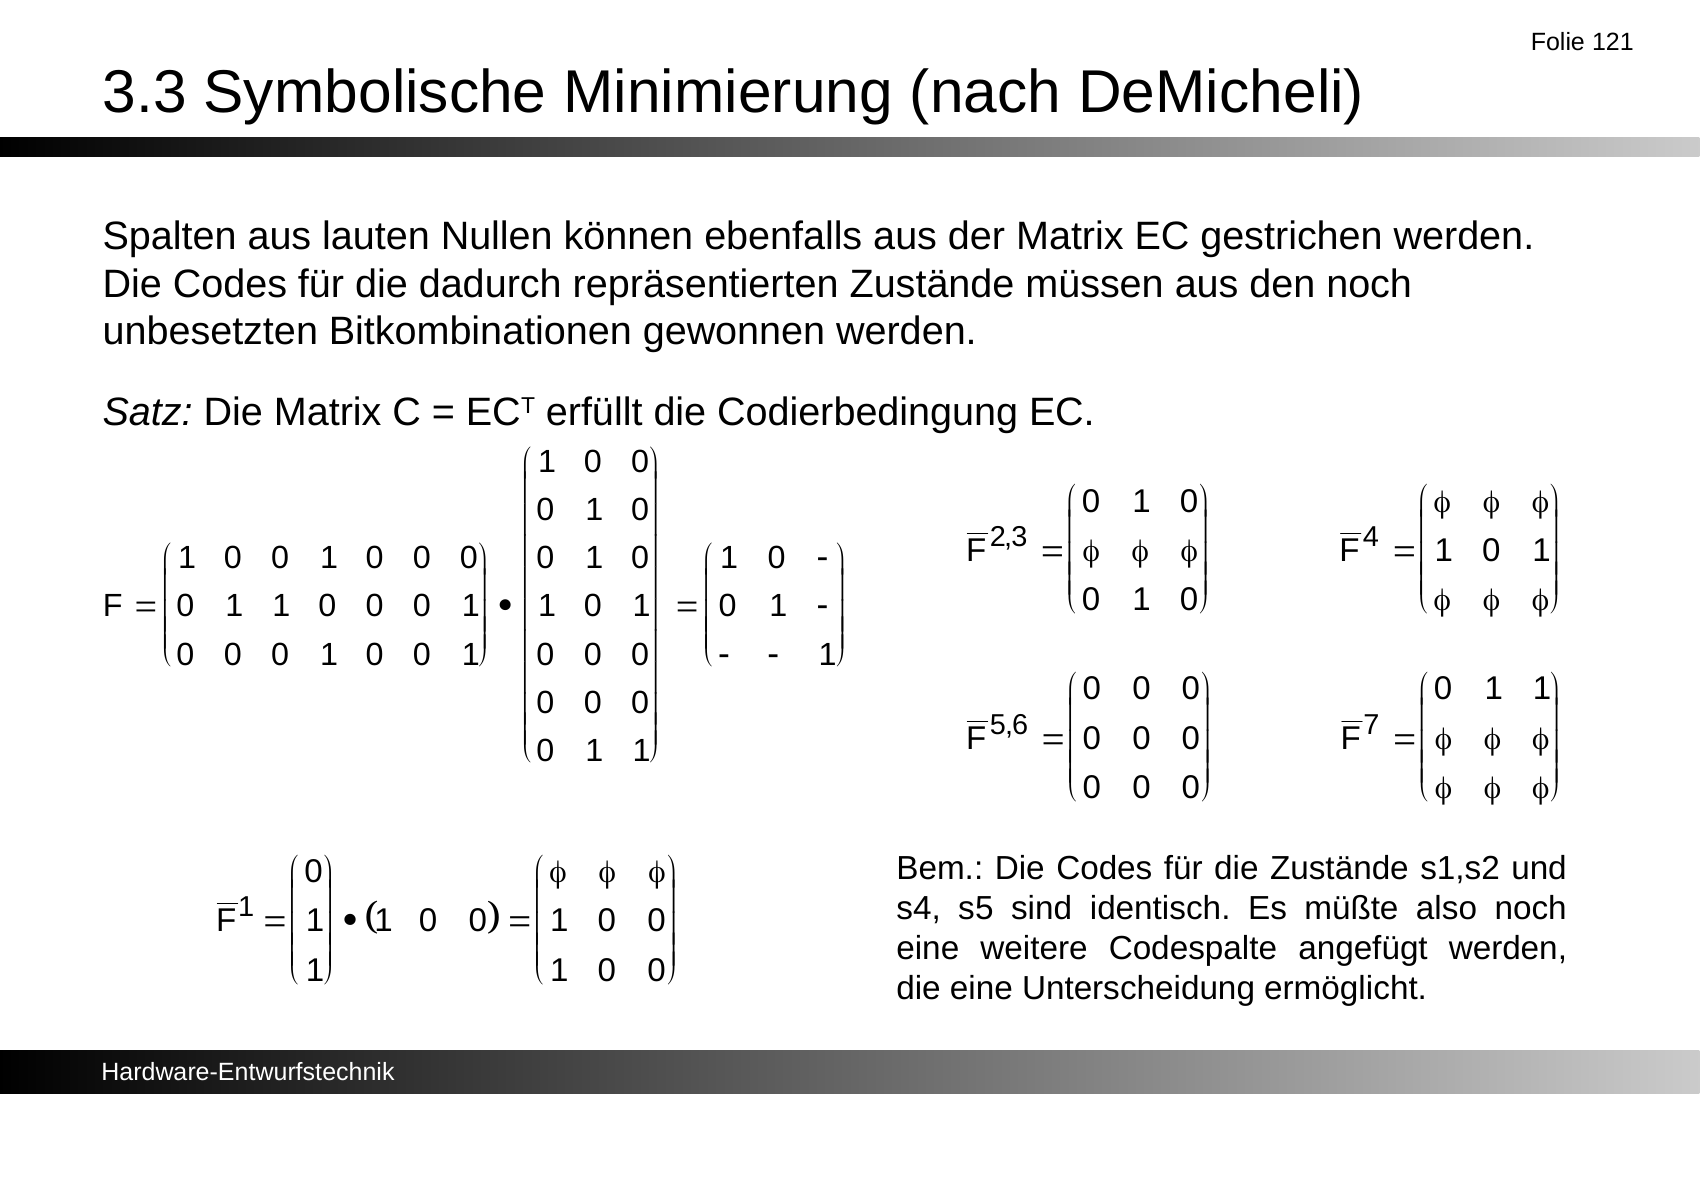

# 3.3 Symbolische Minimierung (nach DeMicheli)
Spalten aus lauten Nullen können ebenfalls aus der Matrix EC gestrichen werden. Die Codes für die dadurch repräsentierten Zustände müssen aus den noch unbesetzten Bitkombinationen gewonnen werden.
Satz: Die Matrix C = ECT erfüllt die Codierbedingung EC.
Bem.: Die Codes für die Zustände s1,s2 und s4, s5 sind identisch. Es müßte also noch eine weitere Codespalte angefügt werden, die eine Unterscheidung ermöglicht.